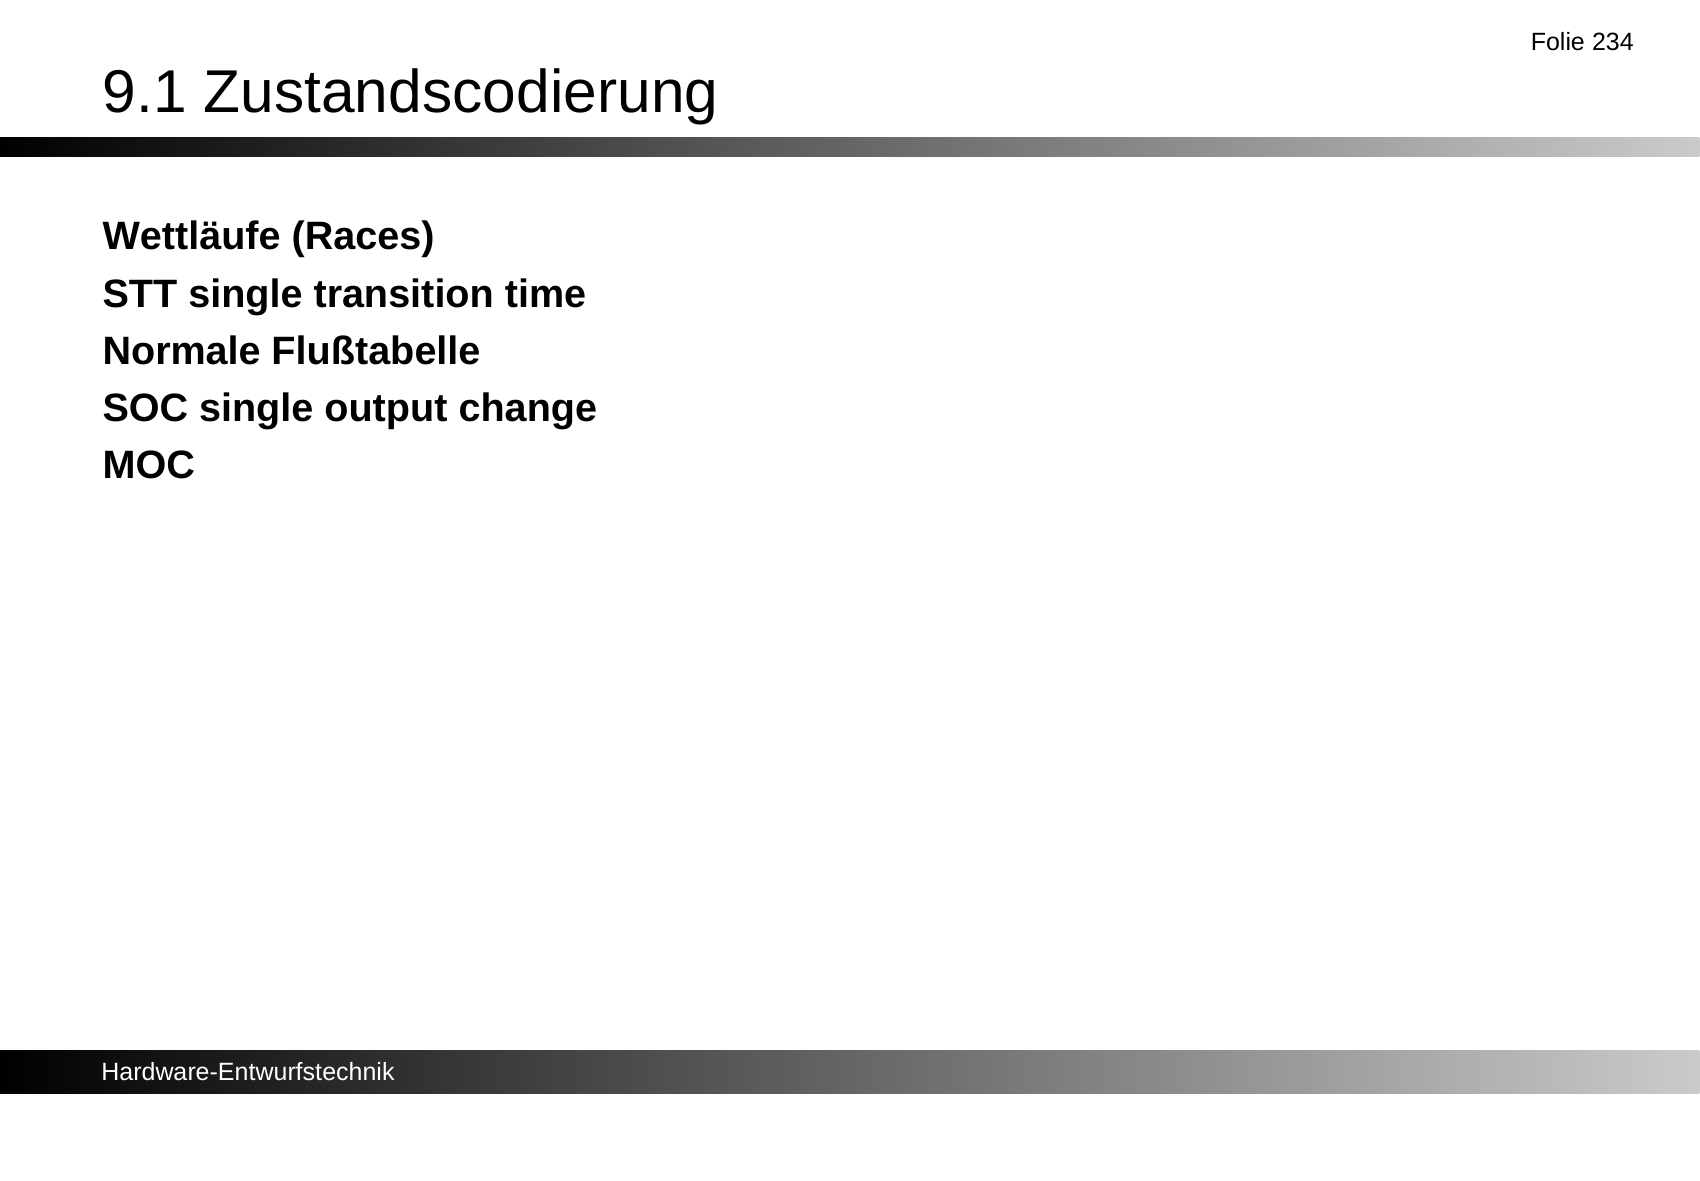

# 9.1 Zustandscodierung
Wettläufe (Races)
STT single transition time
Normale Flußtabelle
SOC single output change
MOC